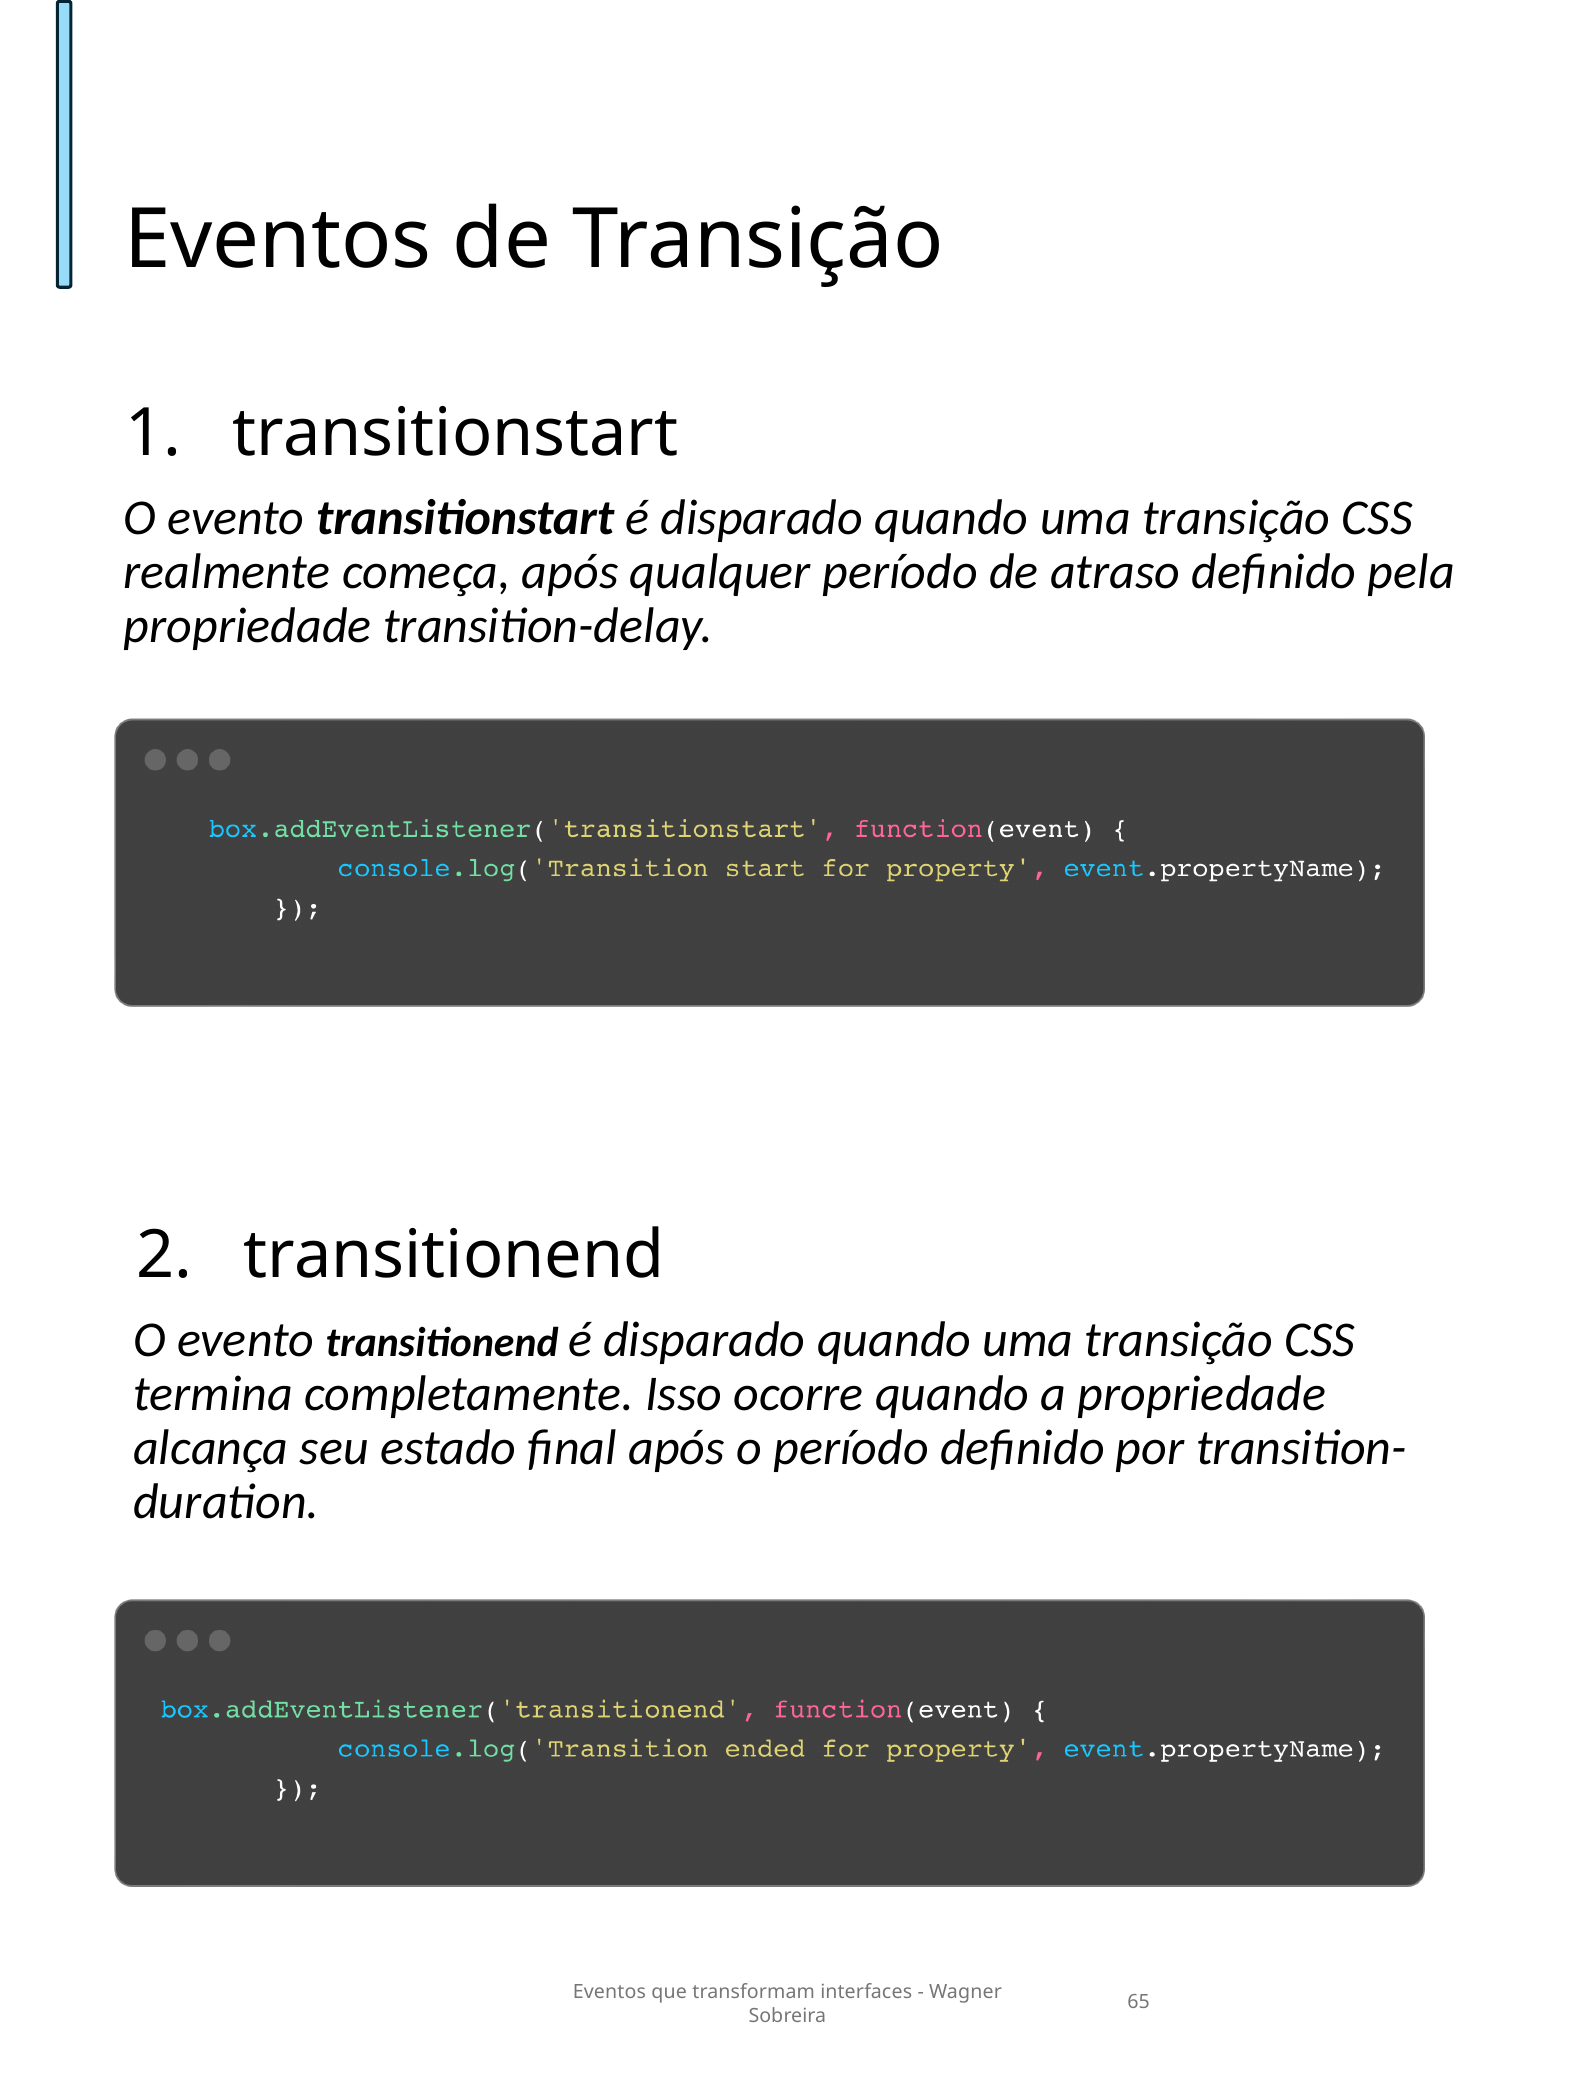

Eventos de Transição
1.   transitionstart
O evento transitionstart é disparado quando uma transição CSS realmente começa, após qualquer período de atraso definido pela propriedade transition-delay.
2.   transitionend
O evento transitionend é disparado quando uma transição CSS termina completamente. Isso ocorre quando a propriedade alcança seu estado final após o período definido por transition-duration.
Eventos que transformam interfaces - Wagner Sobreira